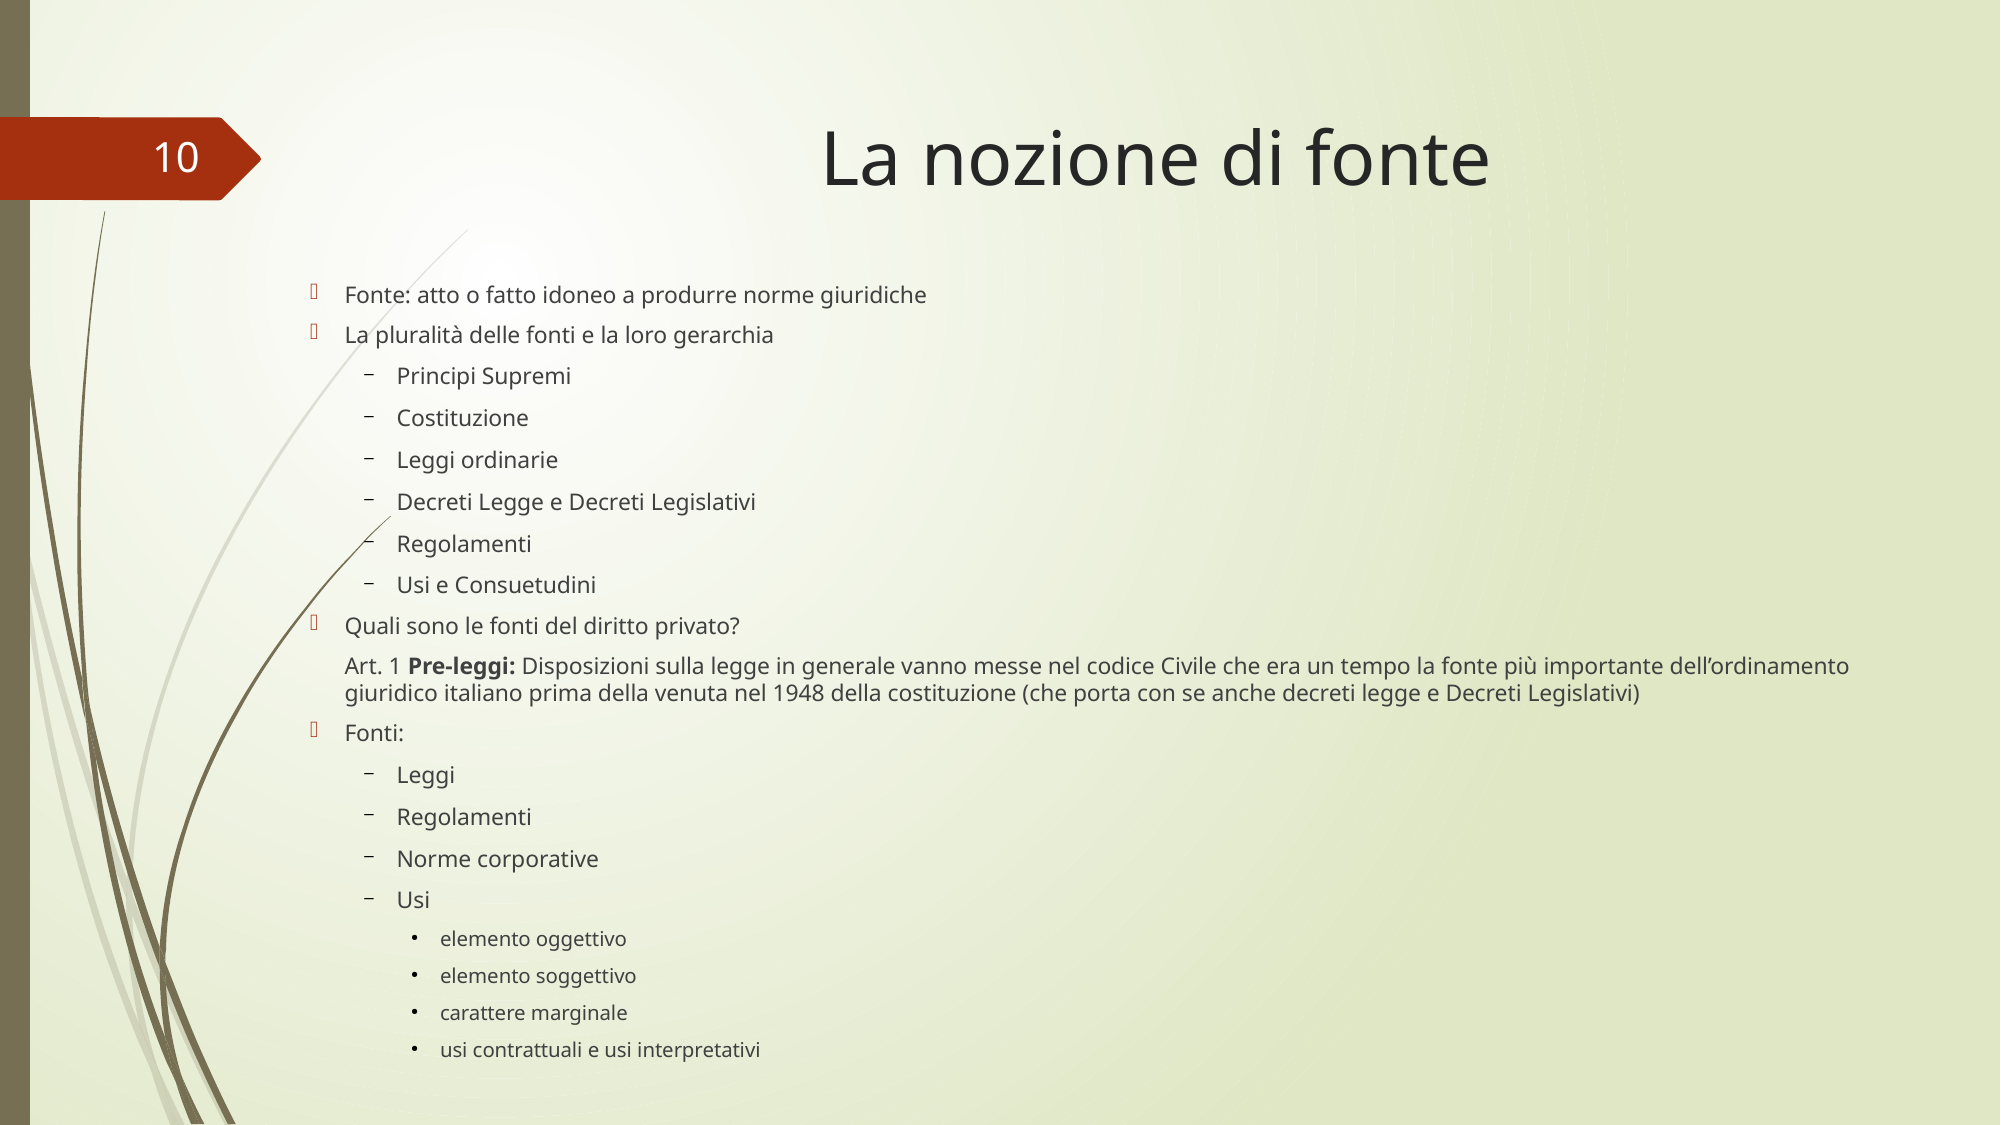

# La nozione di fonte
Fonte: atto o fatto idoneo a produrre norme giuridiche
La pluralità delle fonti e la loro gerarchia
Principi Supremi
Costituzione
Leggi ordinarie
Decreti Legge e Decreti Legislativi
Regolamenti
Usi e Consuetudini
Quali sono le fonti del diritto privato?
Art. 1 Pre-leggi: Disposizioni sulla legge in generale vanno messe nel codice Civile che era un tempo la fonte più importante dell’ordinamento giuridico italiano prima della venuta nel 1948 della costituzione (che porta con se anche decreti legge e Decreti Legislativi)
Fonti:
Leggi
Regolamenti
Norme corporative
Usi
elemento oggettivo
elemento soggettivo
carattere marginale
usi contrattuali e usi interpretativi